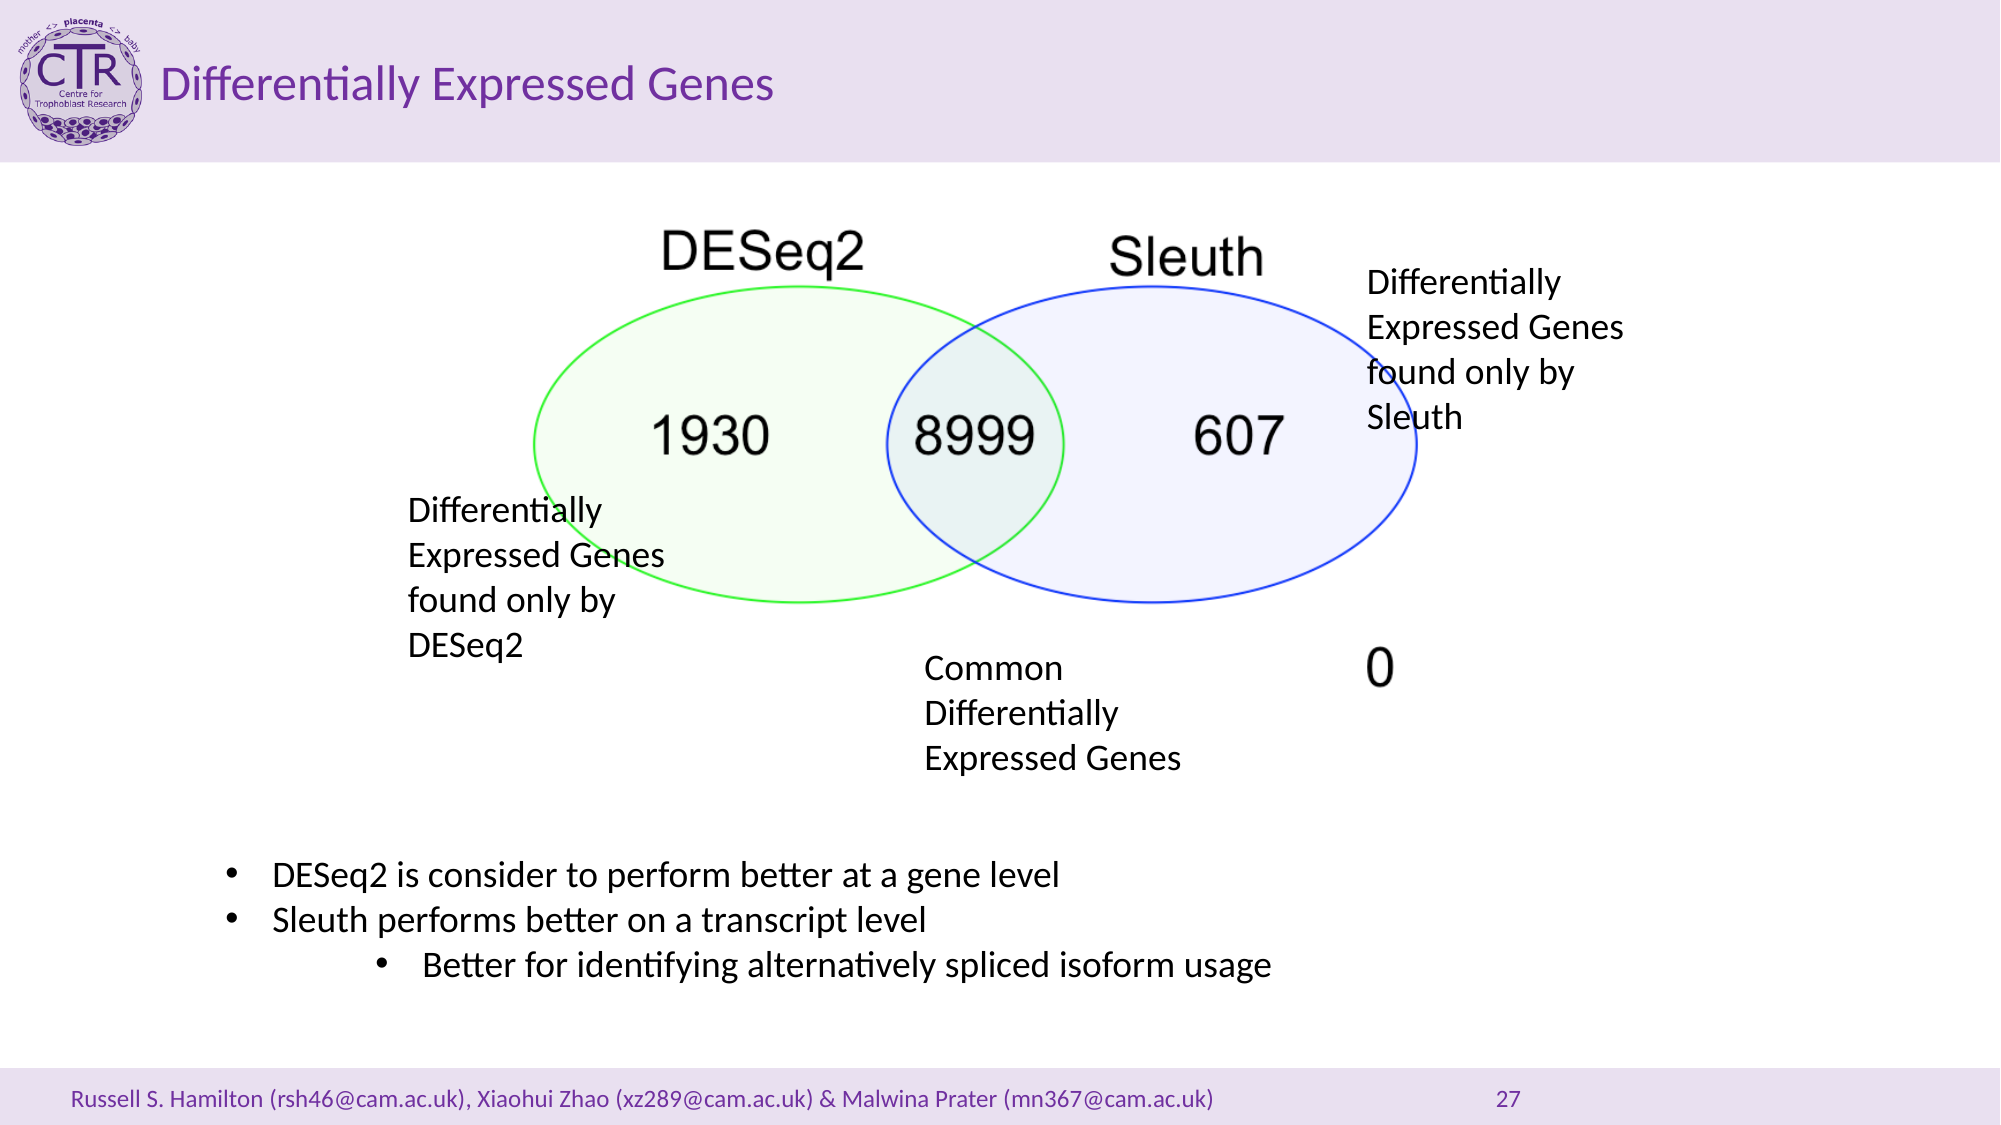

Differentially Expressed Genes
Differentially Expressed Genes found only by Sleuth
Differentially Expressed Genes found only by DESeq2
Common Differentially Expressed Genes
DESeq2 is consider to perform better at a gene level
Sleuth performs better on a transcript level
Better for identifying alternatively spliced isoform usage
Russell S. Hamilton (rsh46@cam.ac.uk), Xiaohui Zhao (xz289@cam.ac.uk) & Malwina Prater (mn367@cam.ac.uk)